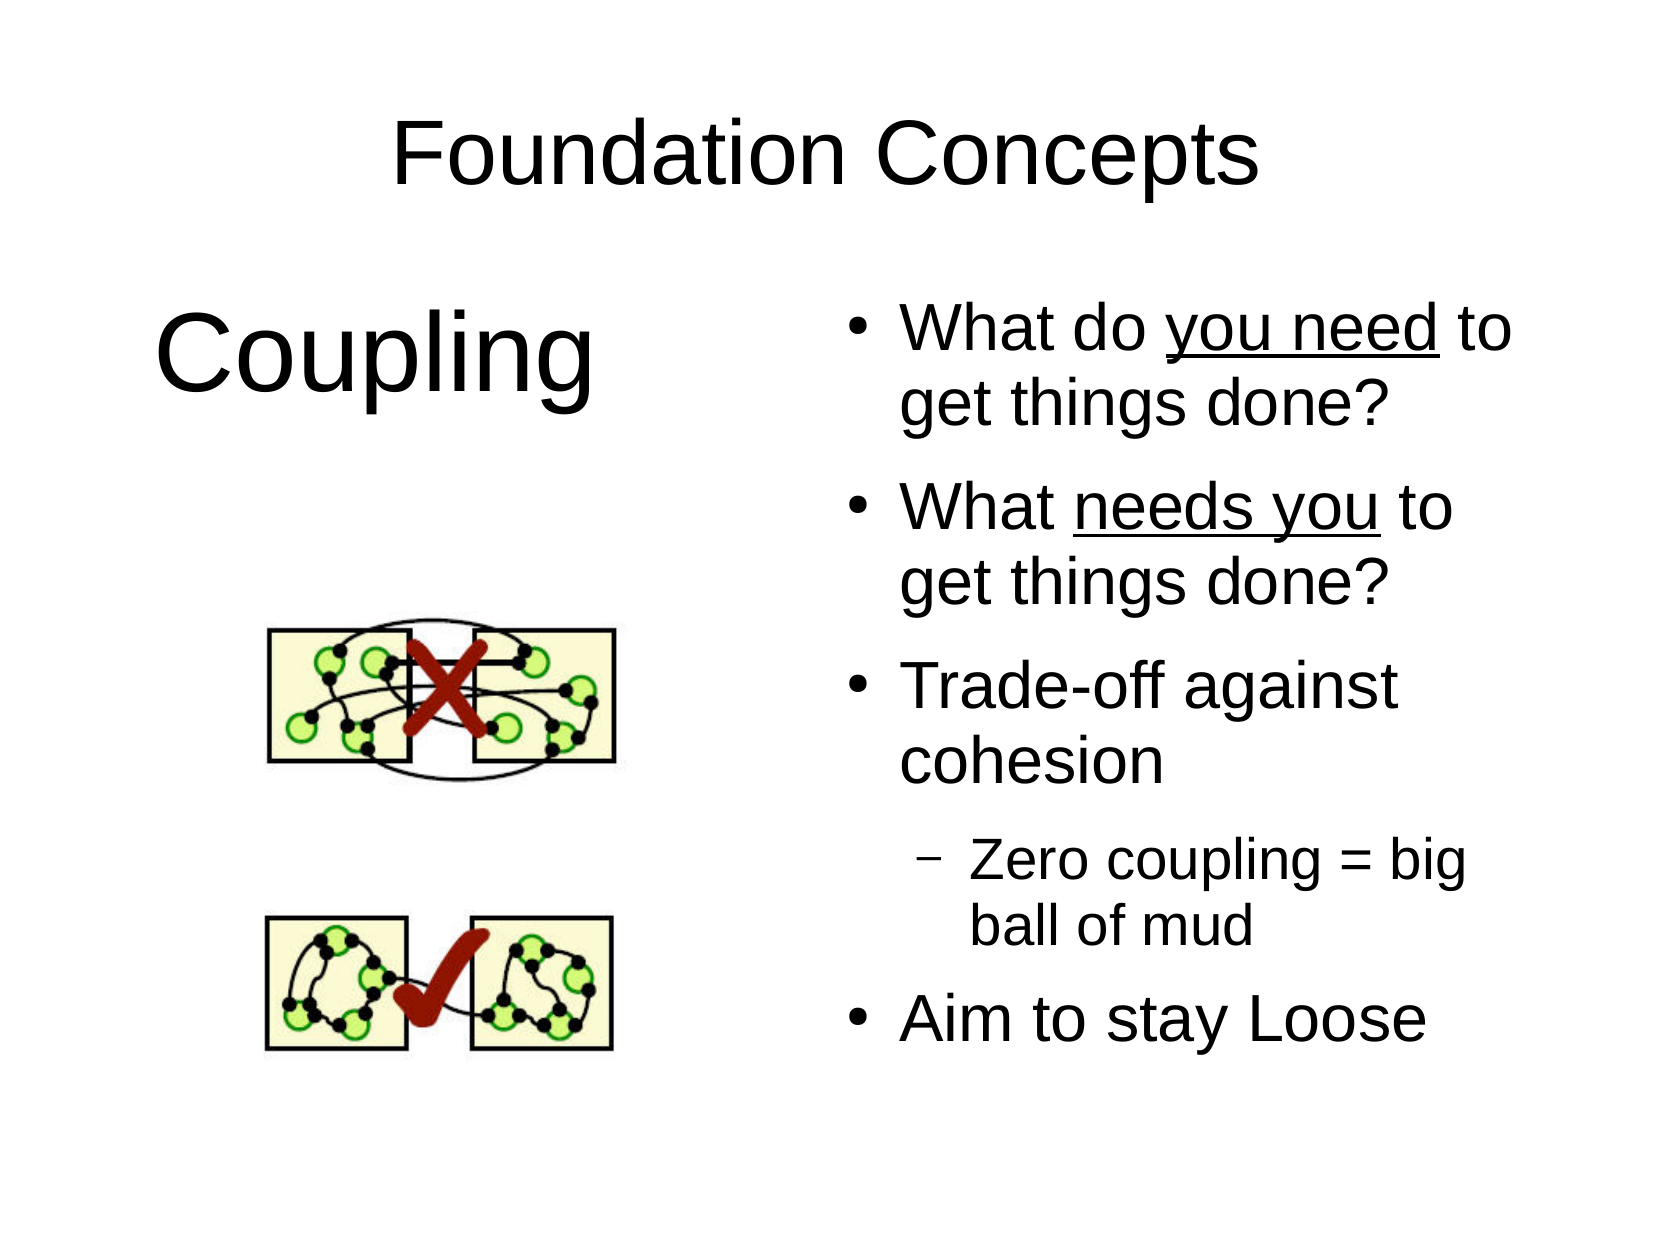

# Foundation Concepts
Coupling
What do you need to get things done?
What needs you to get things done?
Trade-off against cohesion
Zero coupling = big ball of mud
Aim to stay Loose